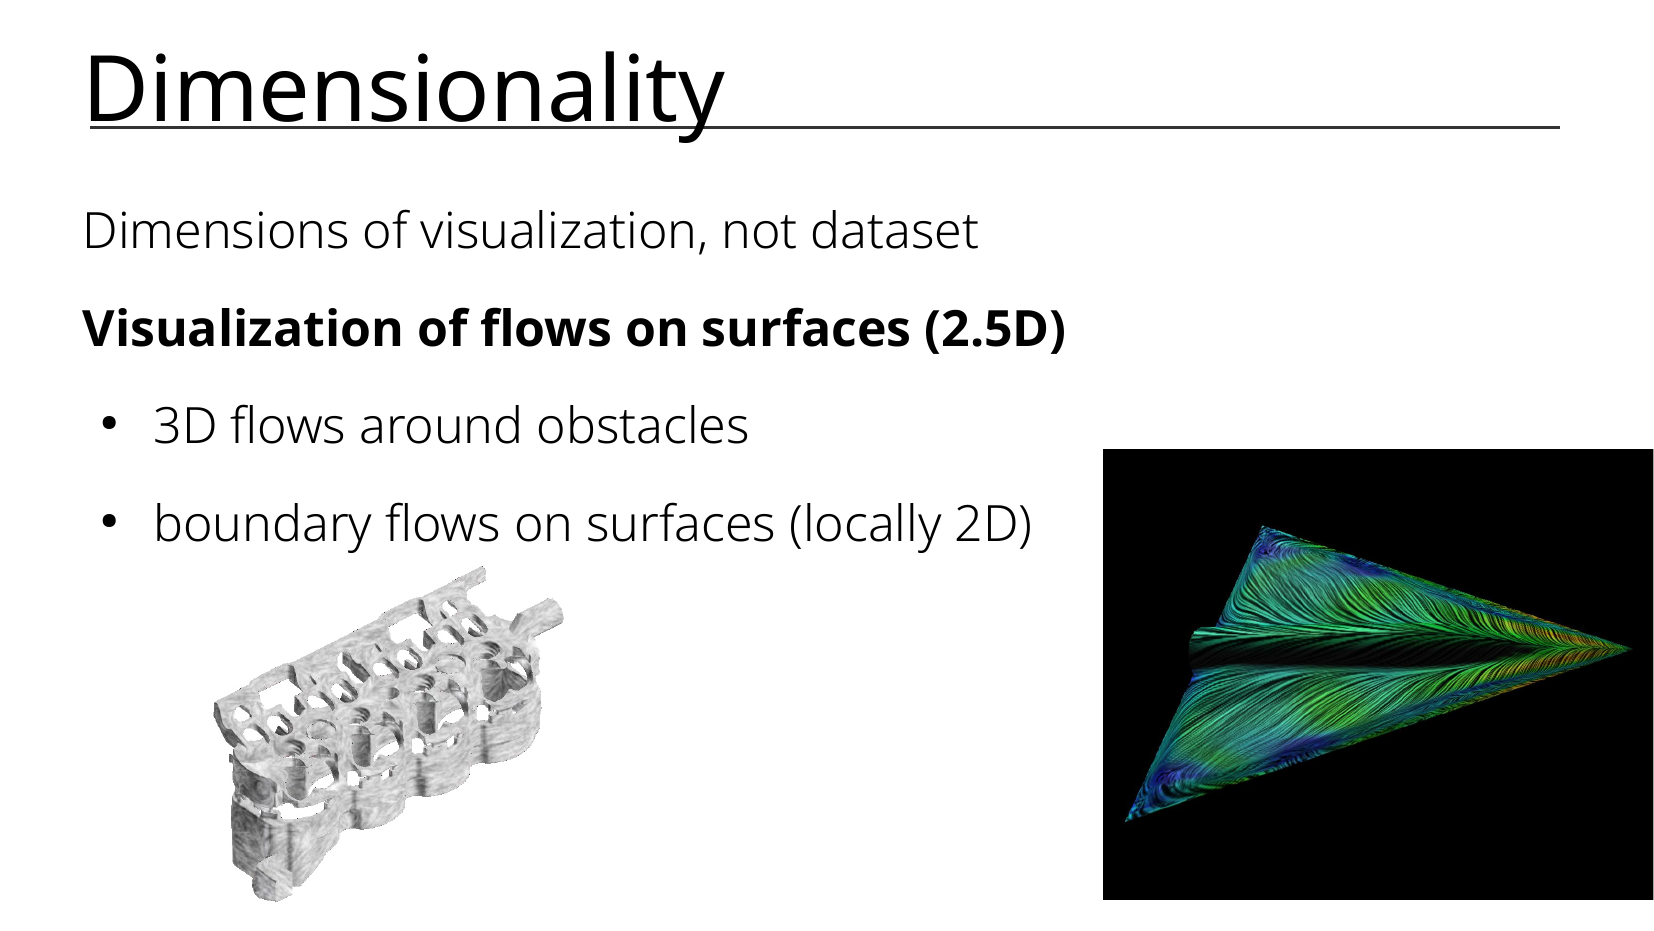

# Dimensionality
Dimensions of visualization, not dataset
Visualization of flows on surfaces (2.5D)
3D flows around obstacles
boundary flows on surfaces (locally 2D)